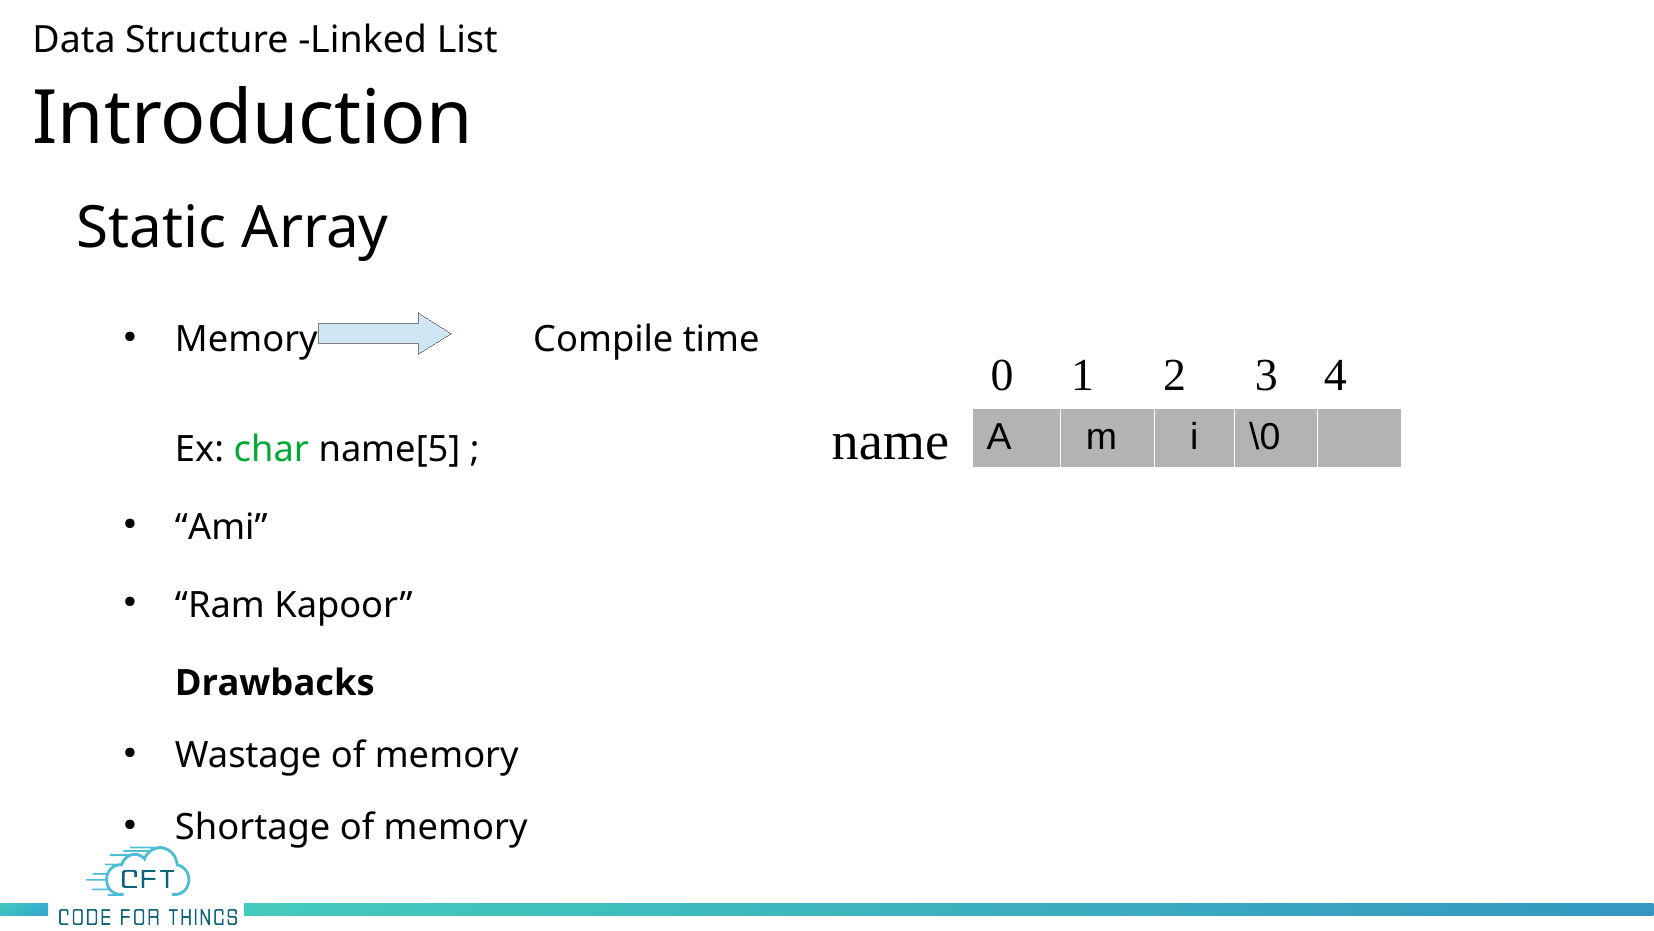

Data Structure -Linked List
Introduction
Static Array
# Memory 	 		Compile time
Ex: char name[5] ;
“Ami”
“Ram Kapoor”
Drawbacks
Wastage of memory
Shortage of memory
 0 1 2 3 4
name
| A | m | i | \0 | |
| --- | --- | --- | --- | --- |